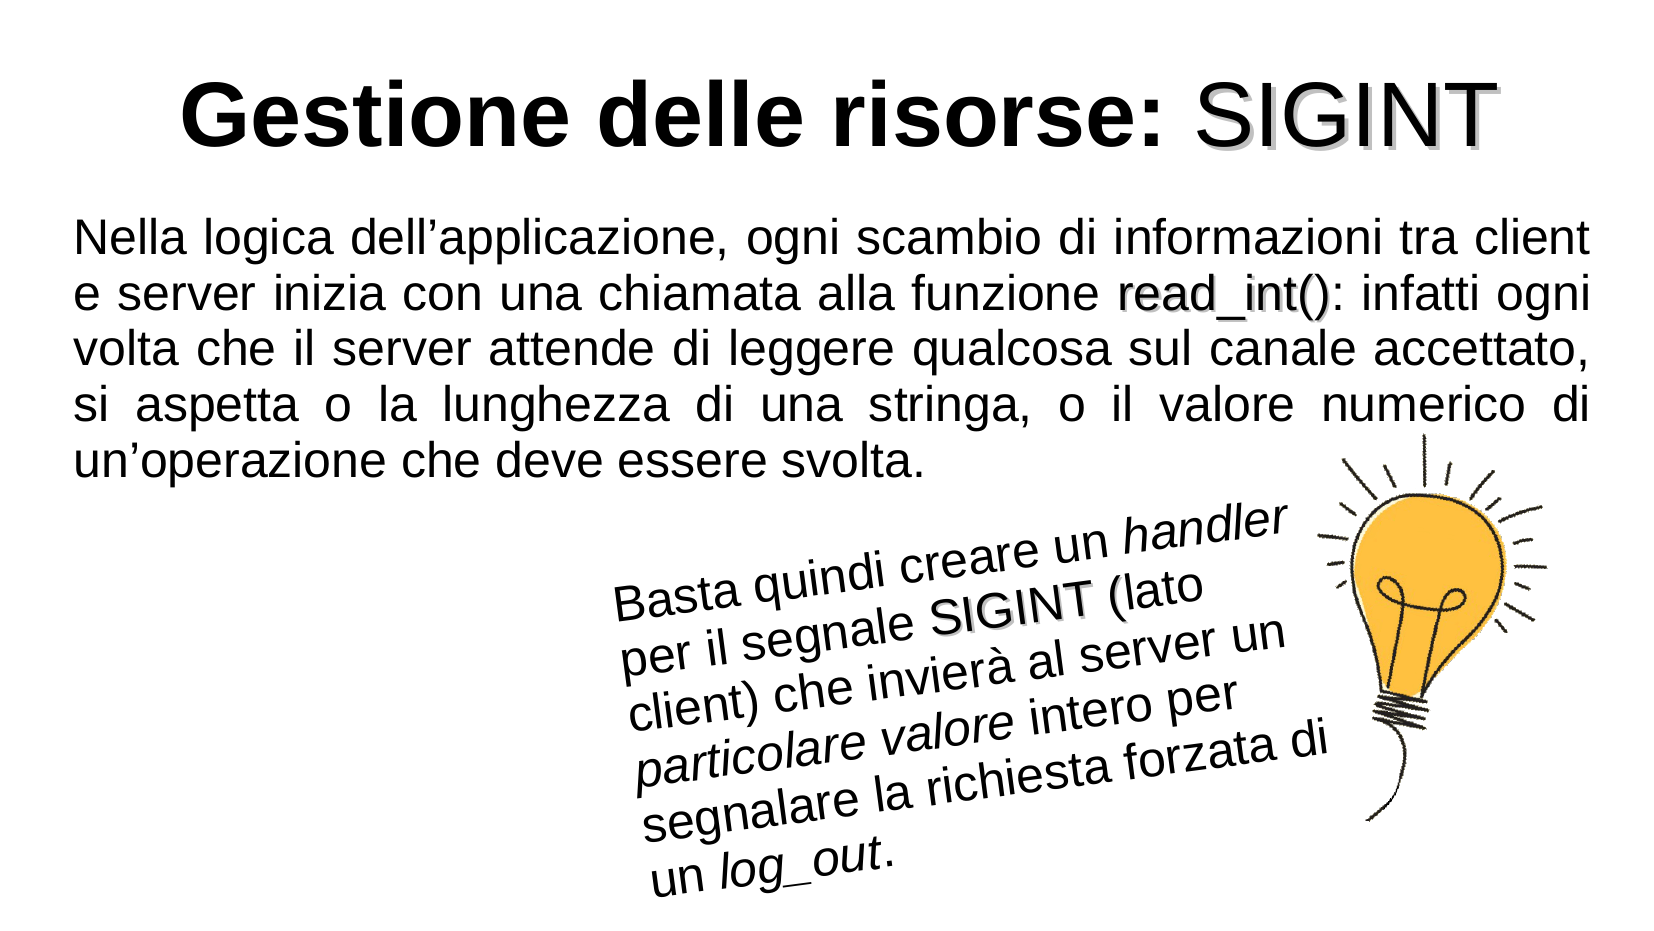

# Gestione delle risorse: SIGINT
Nella logica dell’applicazione, ogni scambio di informazioni tra client e server inizia con una chiamata alla funzione read_int(): infatti ogni volta che il server attende di leggere qualcosa sul canale accettato, si aspetta o la lunghezza di una stringa, o il valore numerico di un’operazione che deve essere svolta.
Basta quindi creare un handler per il segnale SIGINT (lato client) che invierà al server un particolare valore intero per segnalare la richiesta forzata di un log_out.